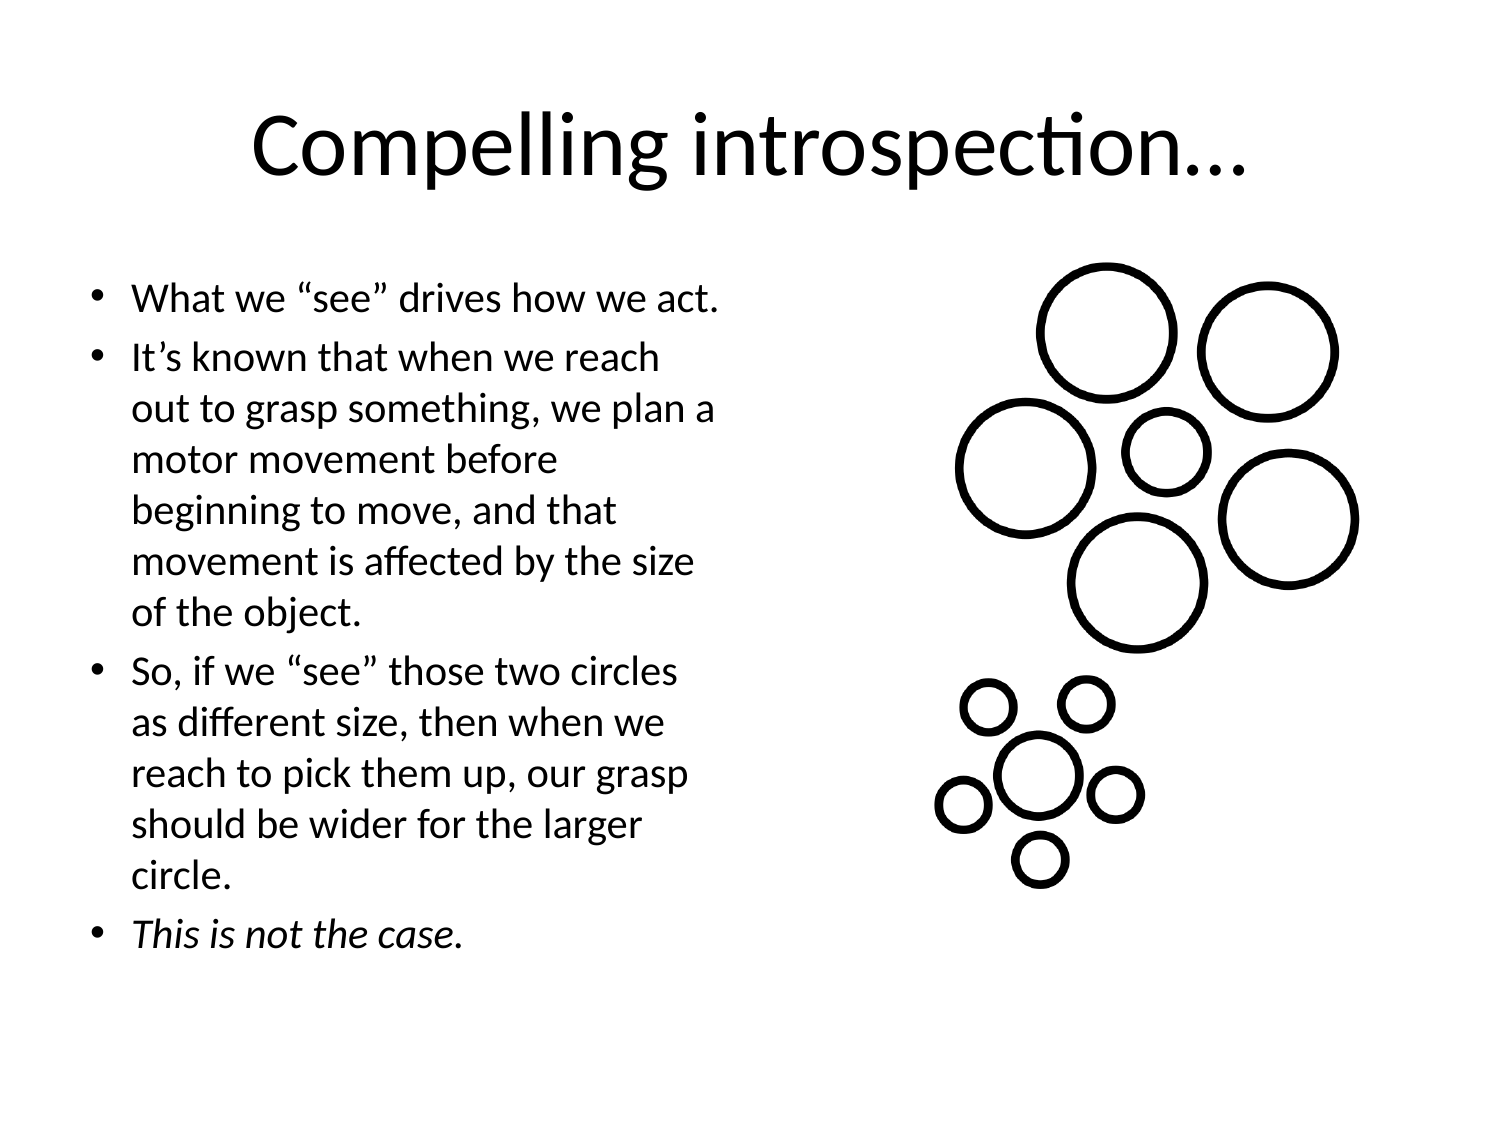

# Compelling introspection…
What we “see” drives how we act.
It’s known that when we reach out to grasp something, we plan a motor movement before beginning to move, and that movement is affected by the size of the object.
So, if we “see” those two circles as different size, then when we reach to pick them up, our grasp should be wider for the larger circle.
This is not the case.